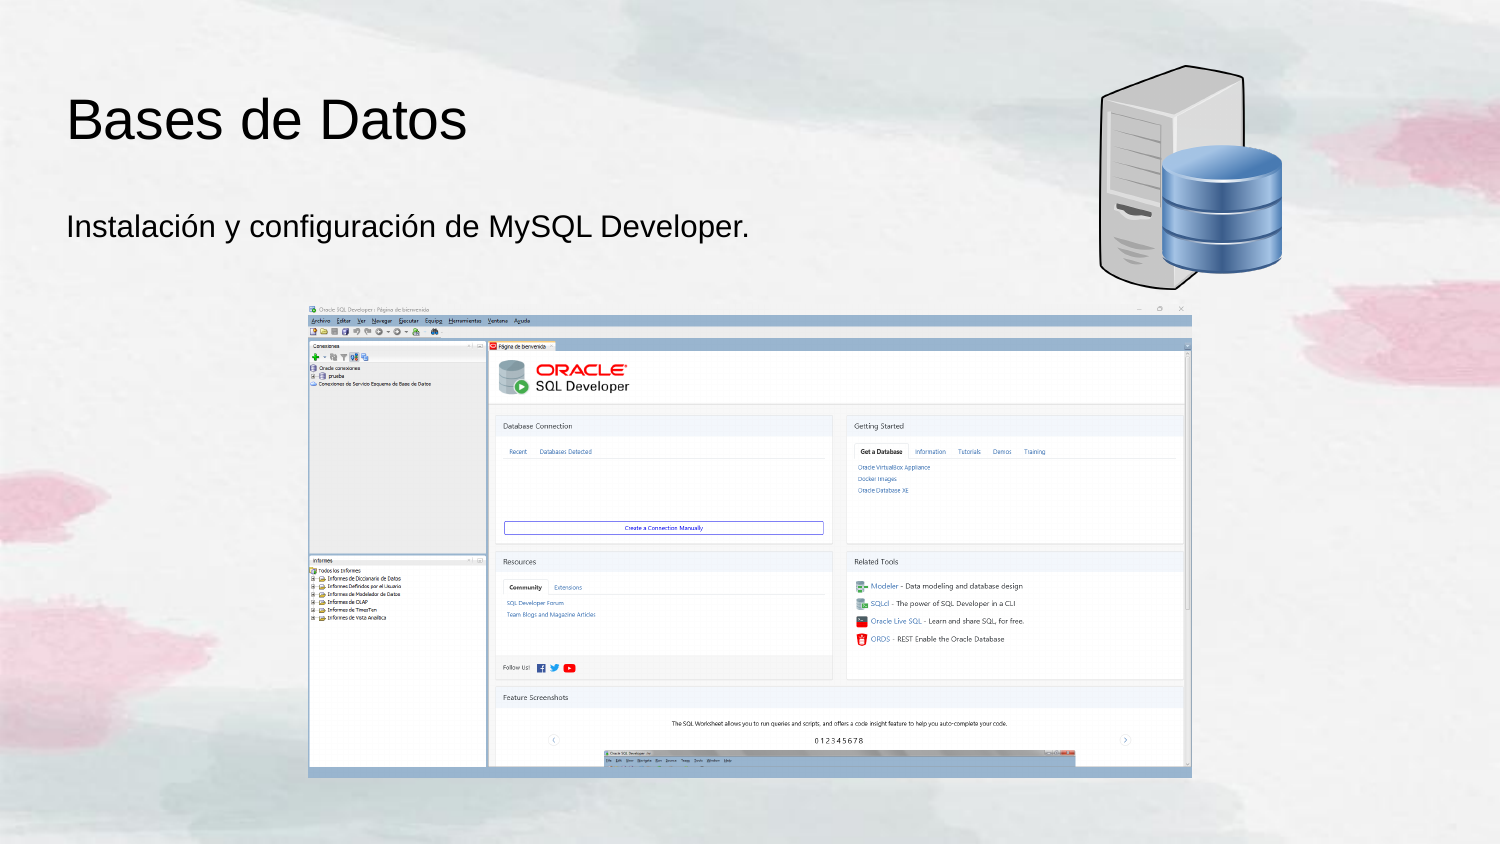

# Bases de Datos
Instalación y configuración de MySQL Developer.